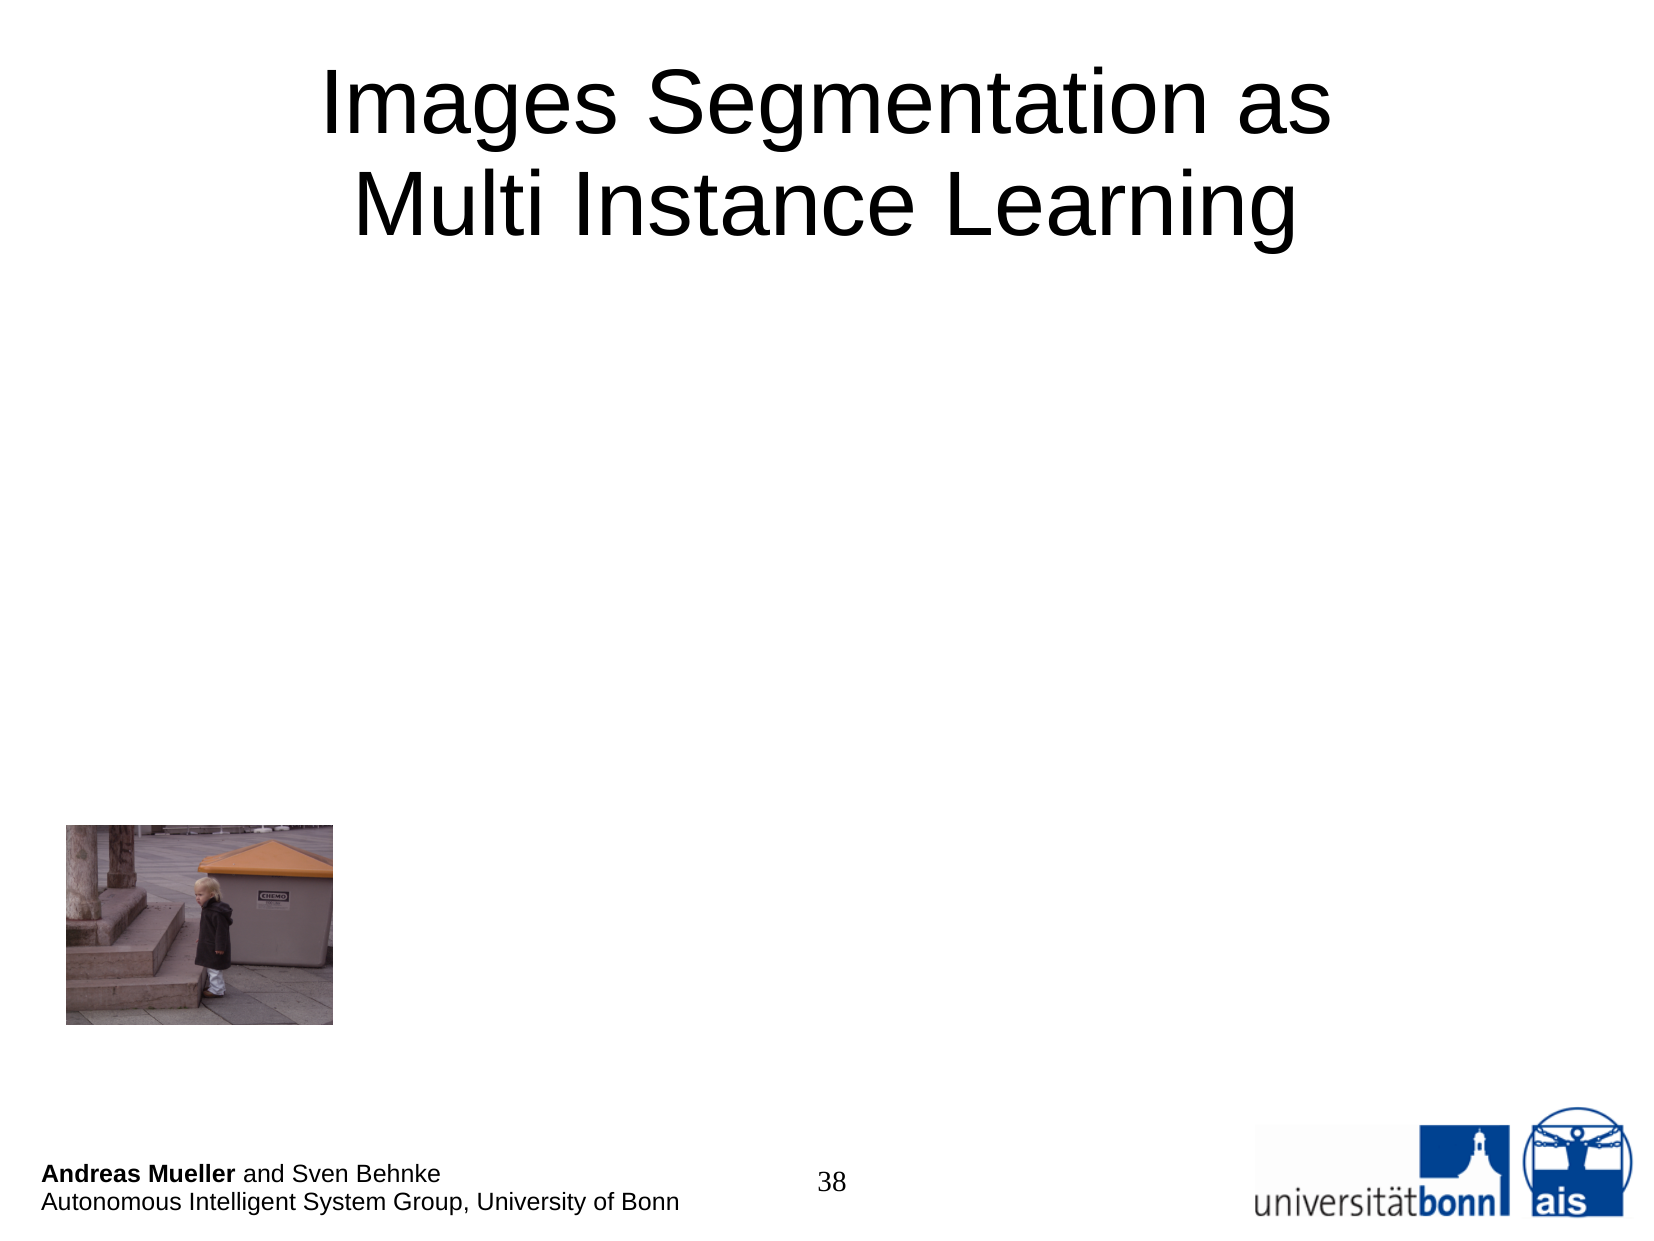

# Images Segmentation as Multi Instance Learning
Andreas Mueller, Sven Behnke University of Bonn
38